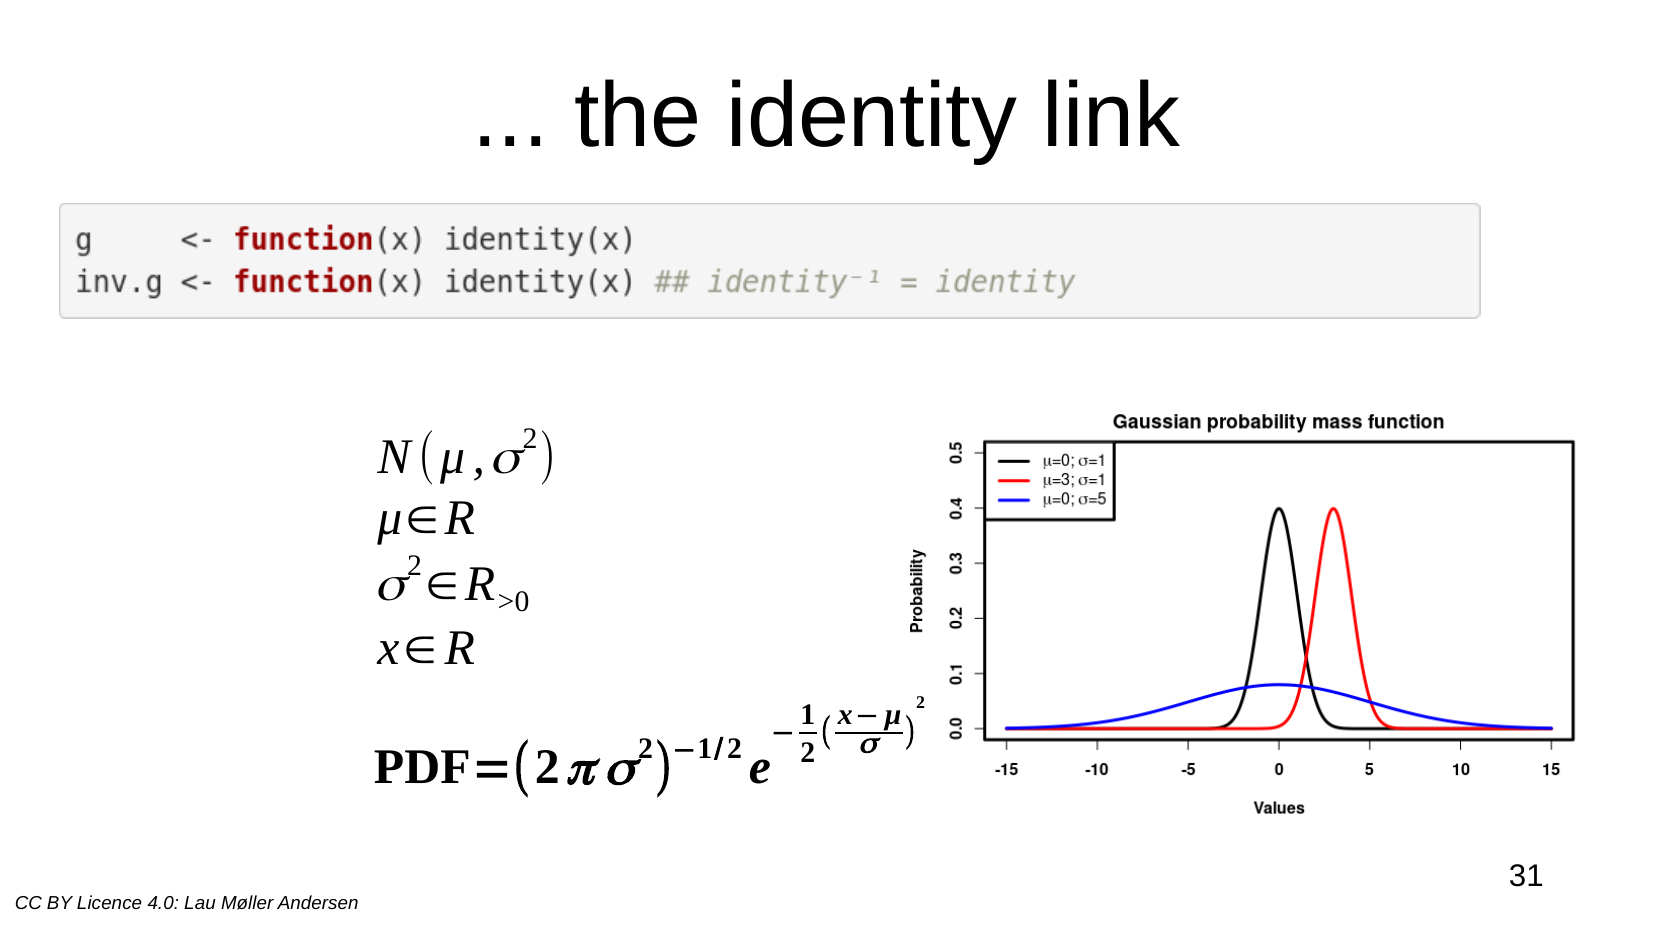

# ... the identity link
CC BY Licence 4.0: Lau Møller Andersen